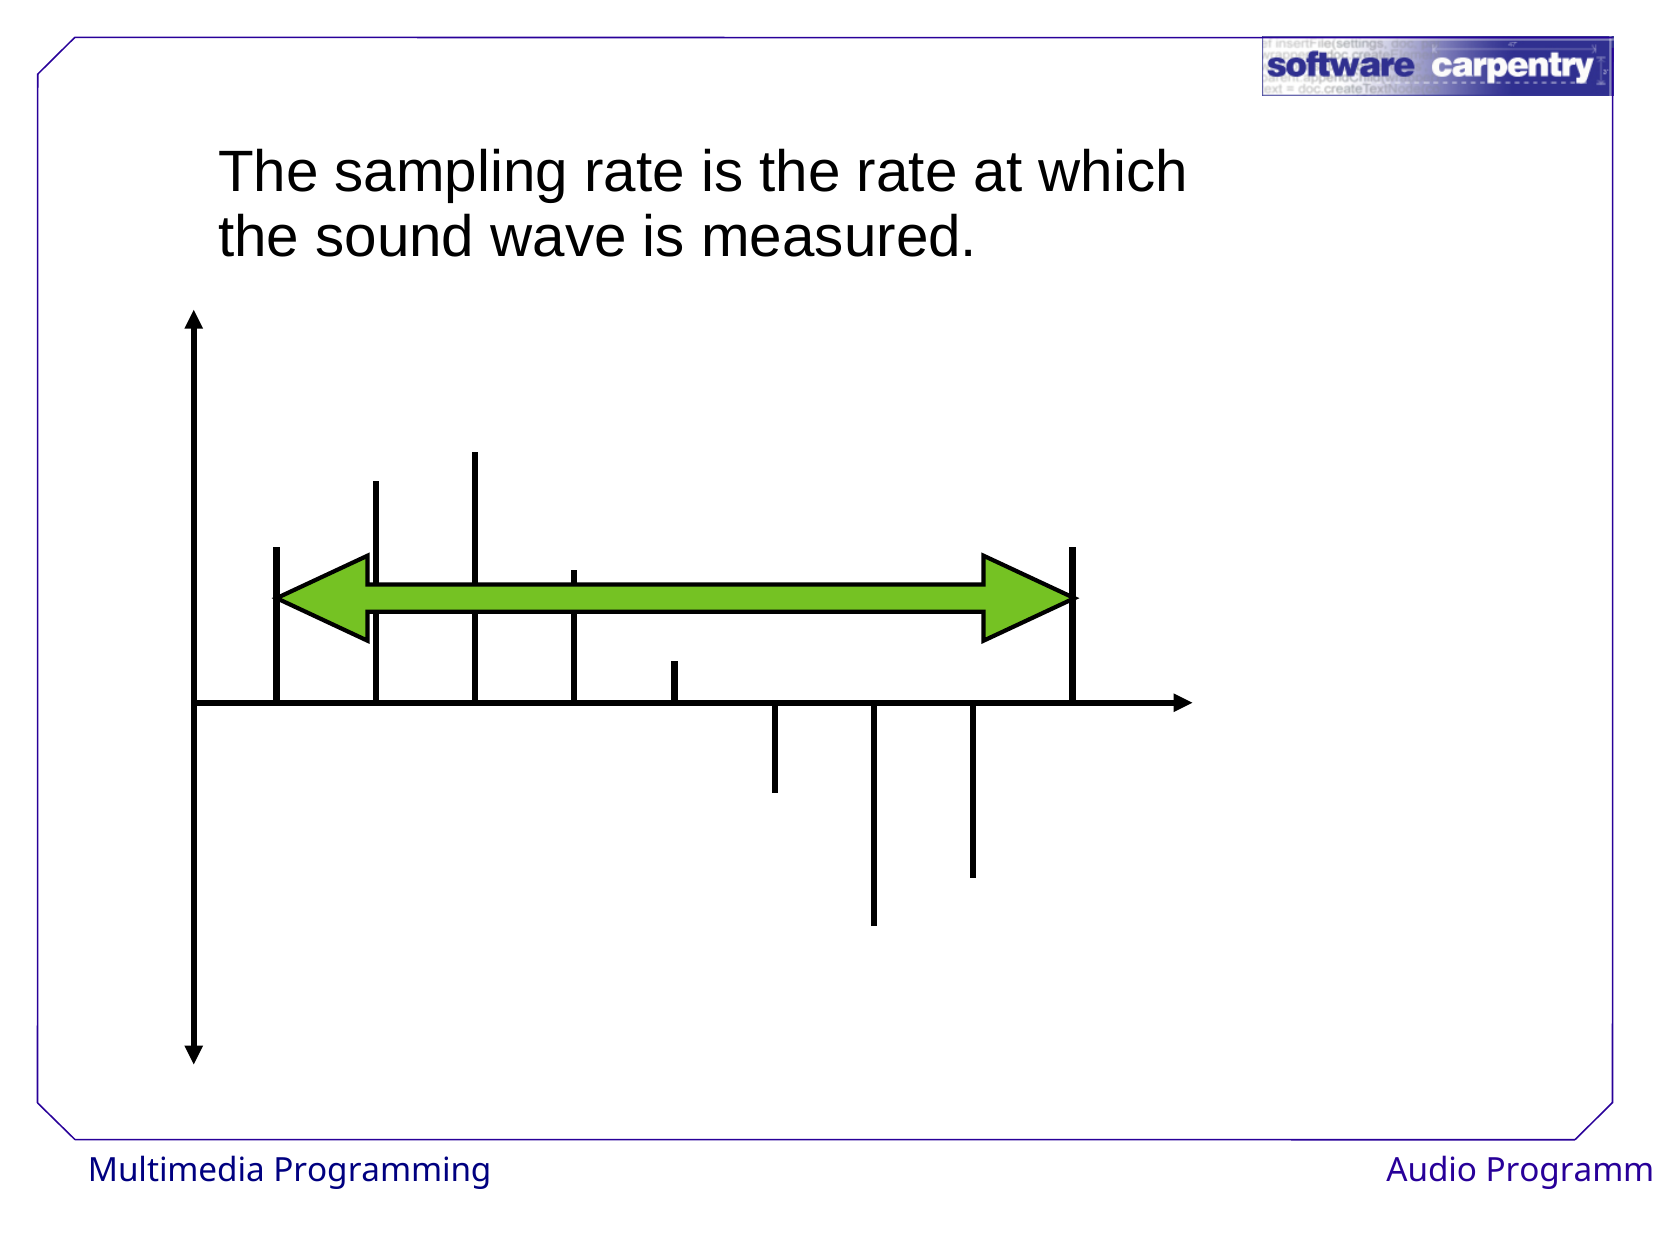

The sampling rate is the rate at which the sound wave is measured.